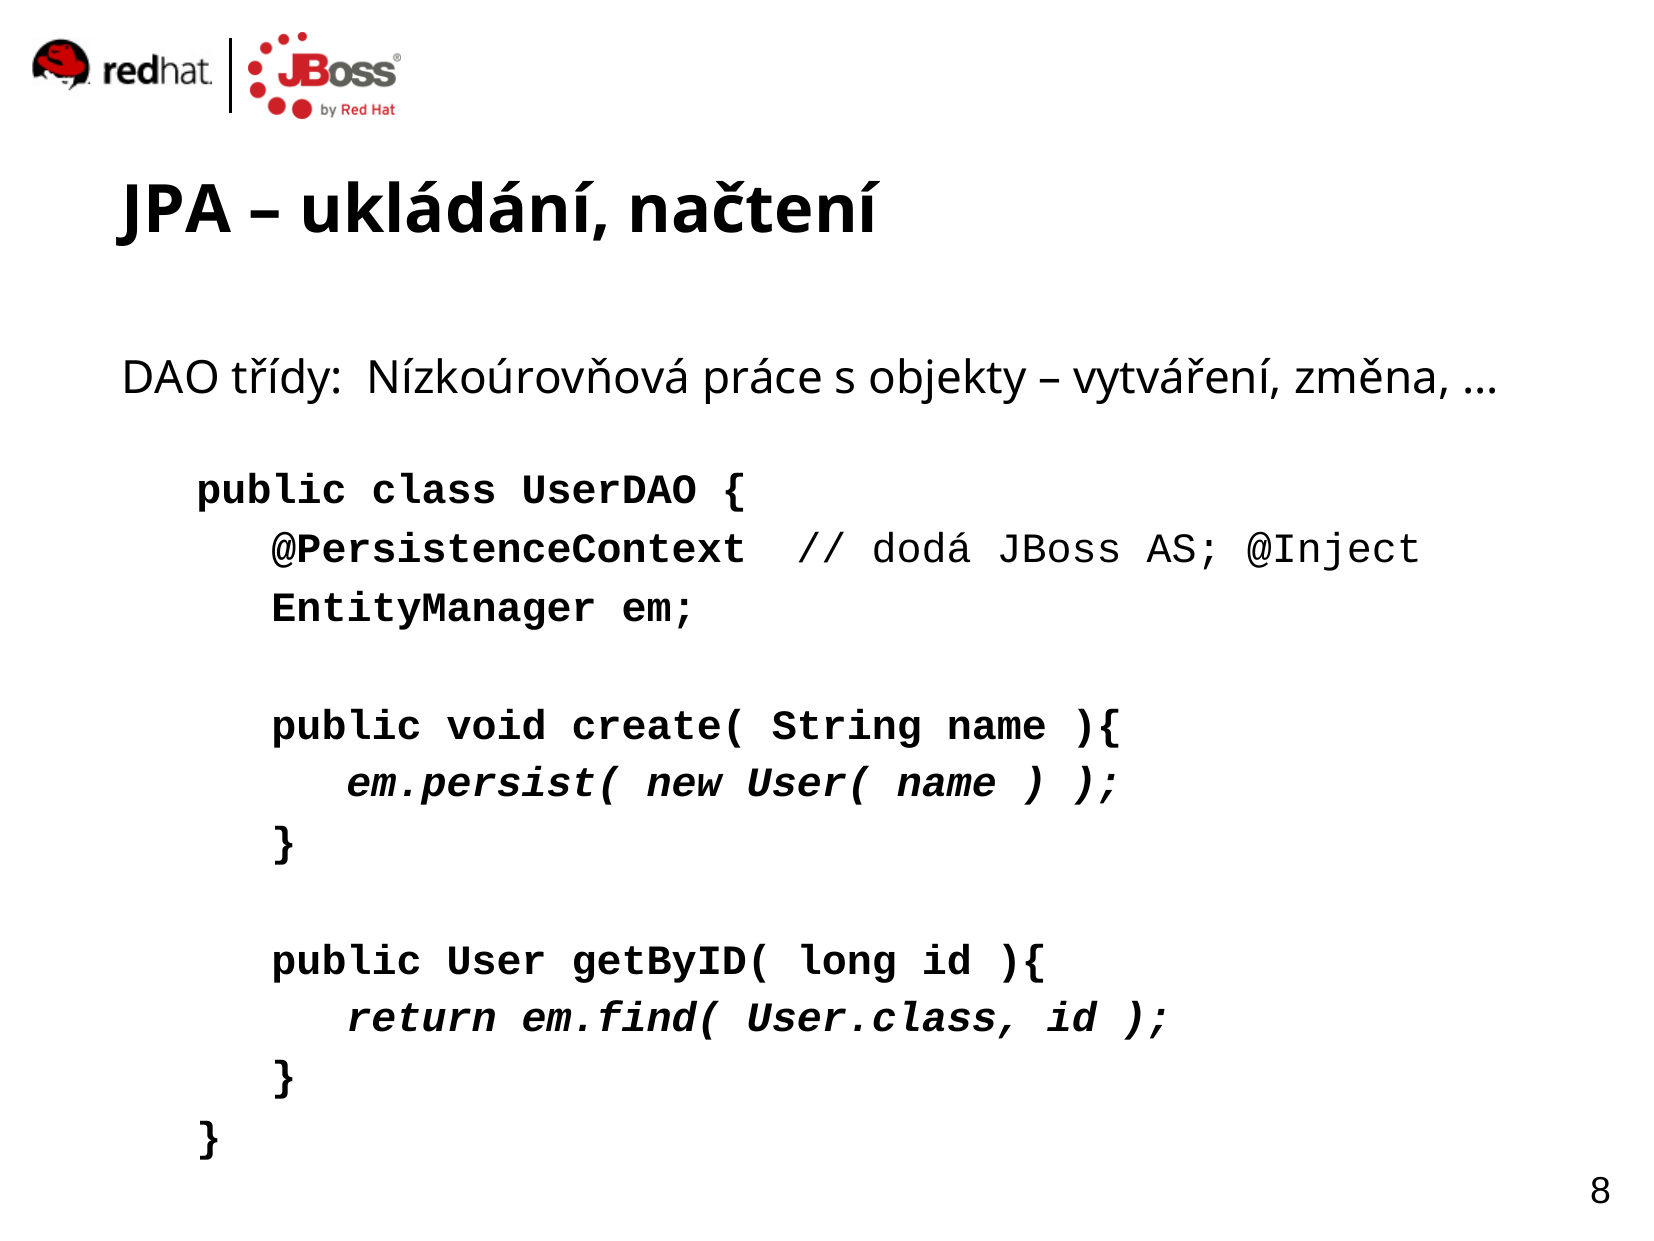

# JPA – ukládání, načtení
DAO třídy: Nízkoúrovňová práce s objekty – vytváření, změna, ...
public class UserDAO {
@PersistenceContext // dodá JBoss AS; @Inject
EntityManager em;
public void create( String name ){
em.persist( new User( name ) );
}
public User getByID( long id ){
return em.find( User.class, id );
}
}